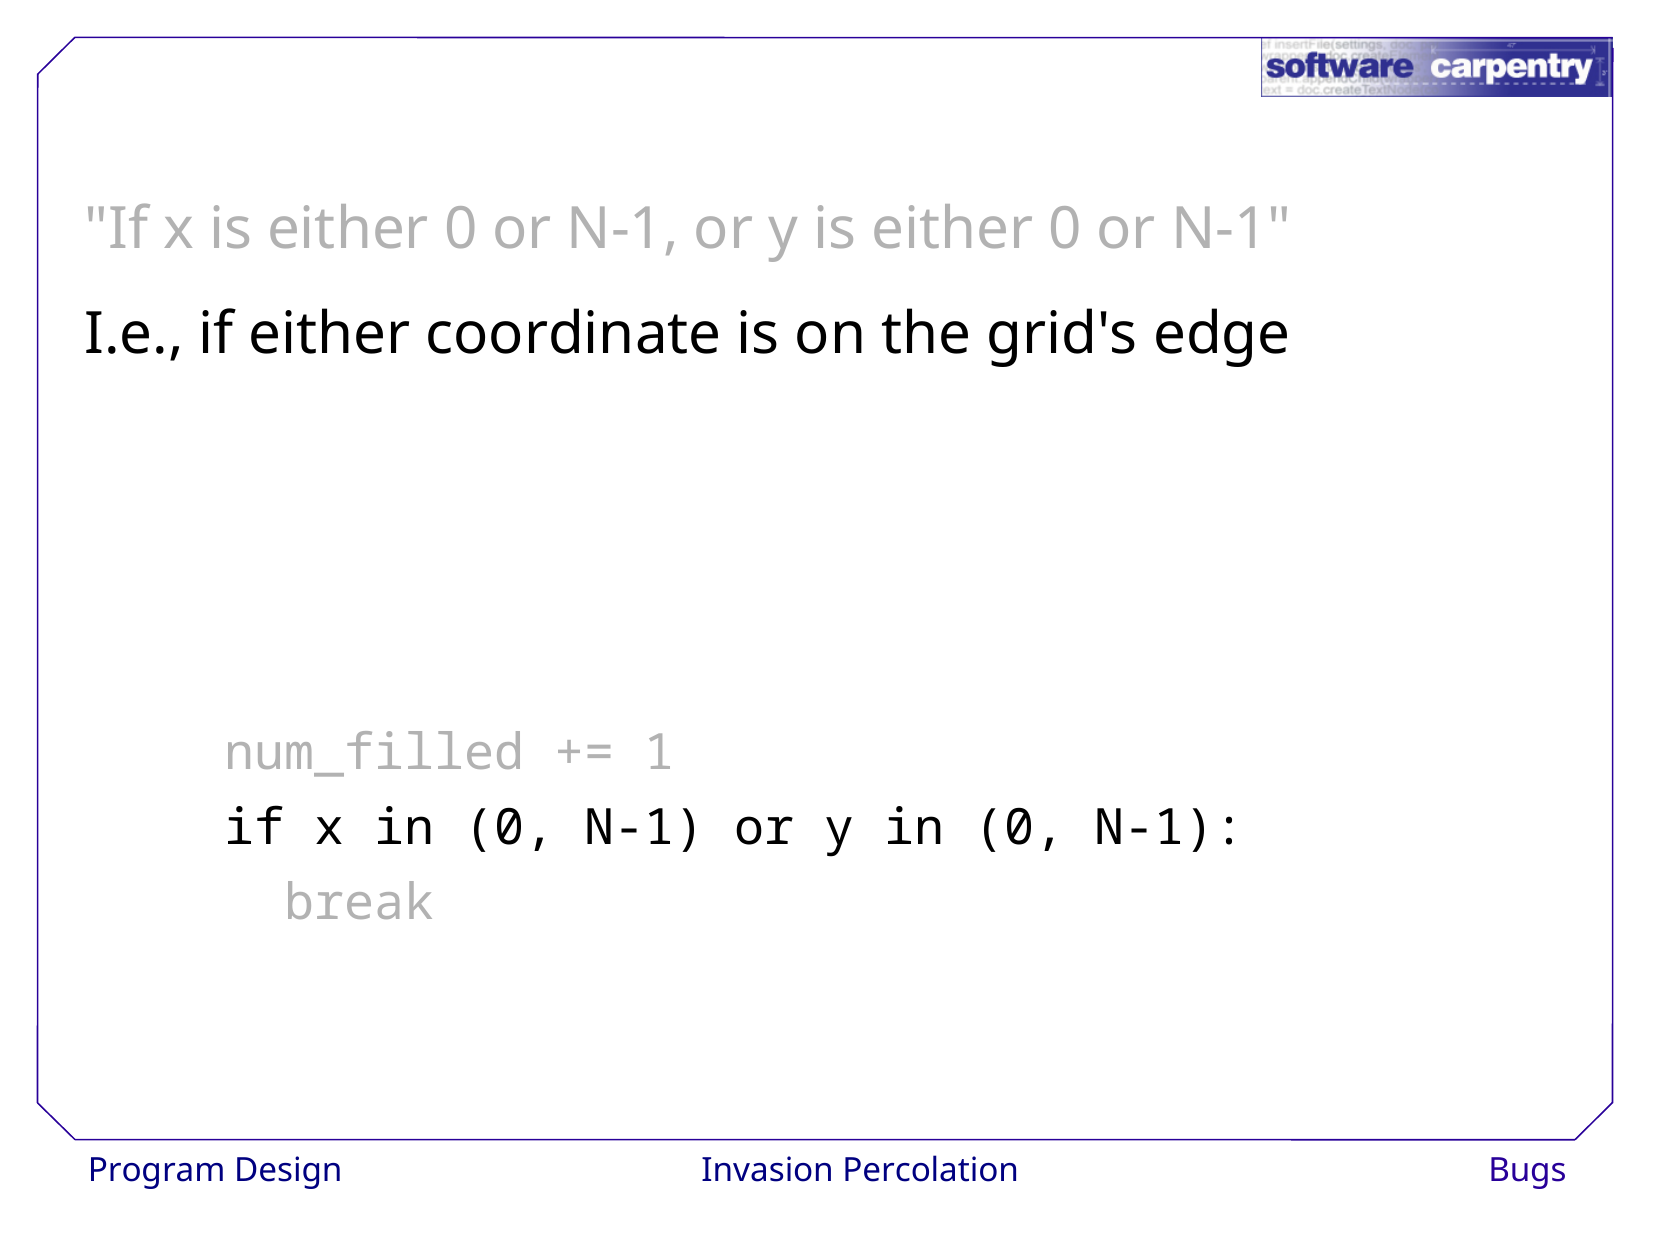

num_filled += 1
 if x in (0, N-1) or y in (0, N-1):
 break
"If x is either 0 or N-1, or y is either 0 or N-1"
I.e., if either coordinate is on the grid's edge